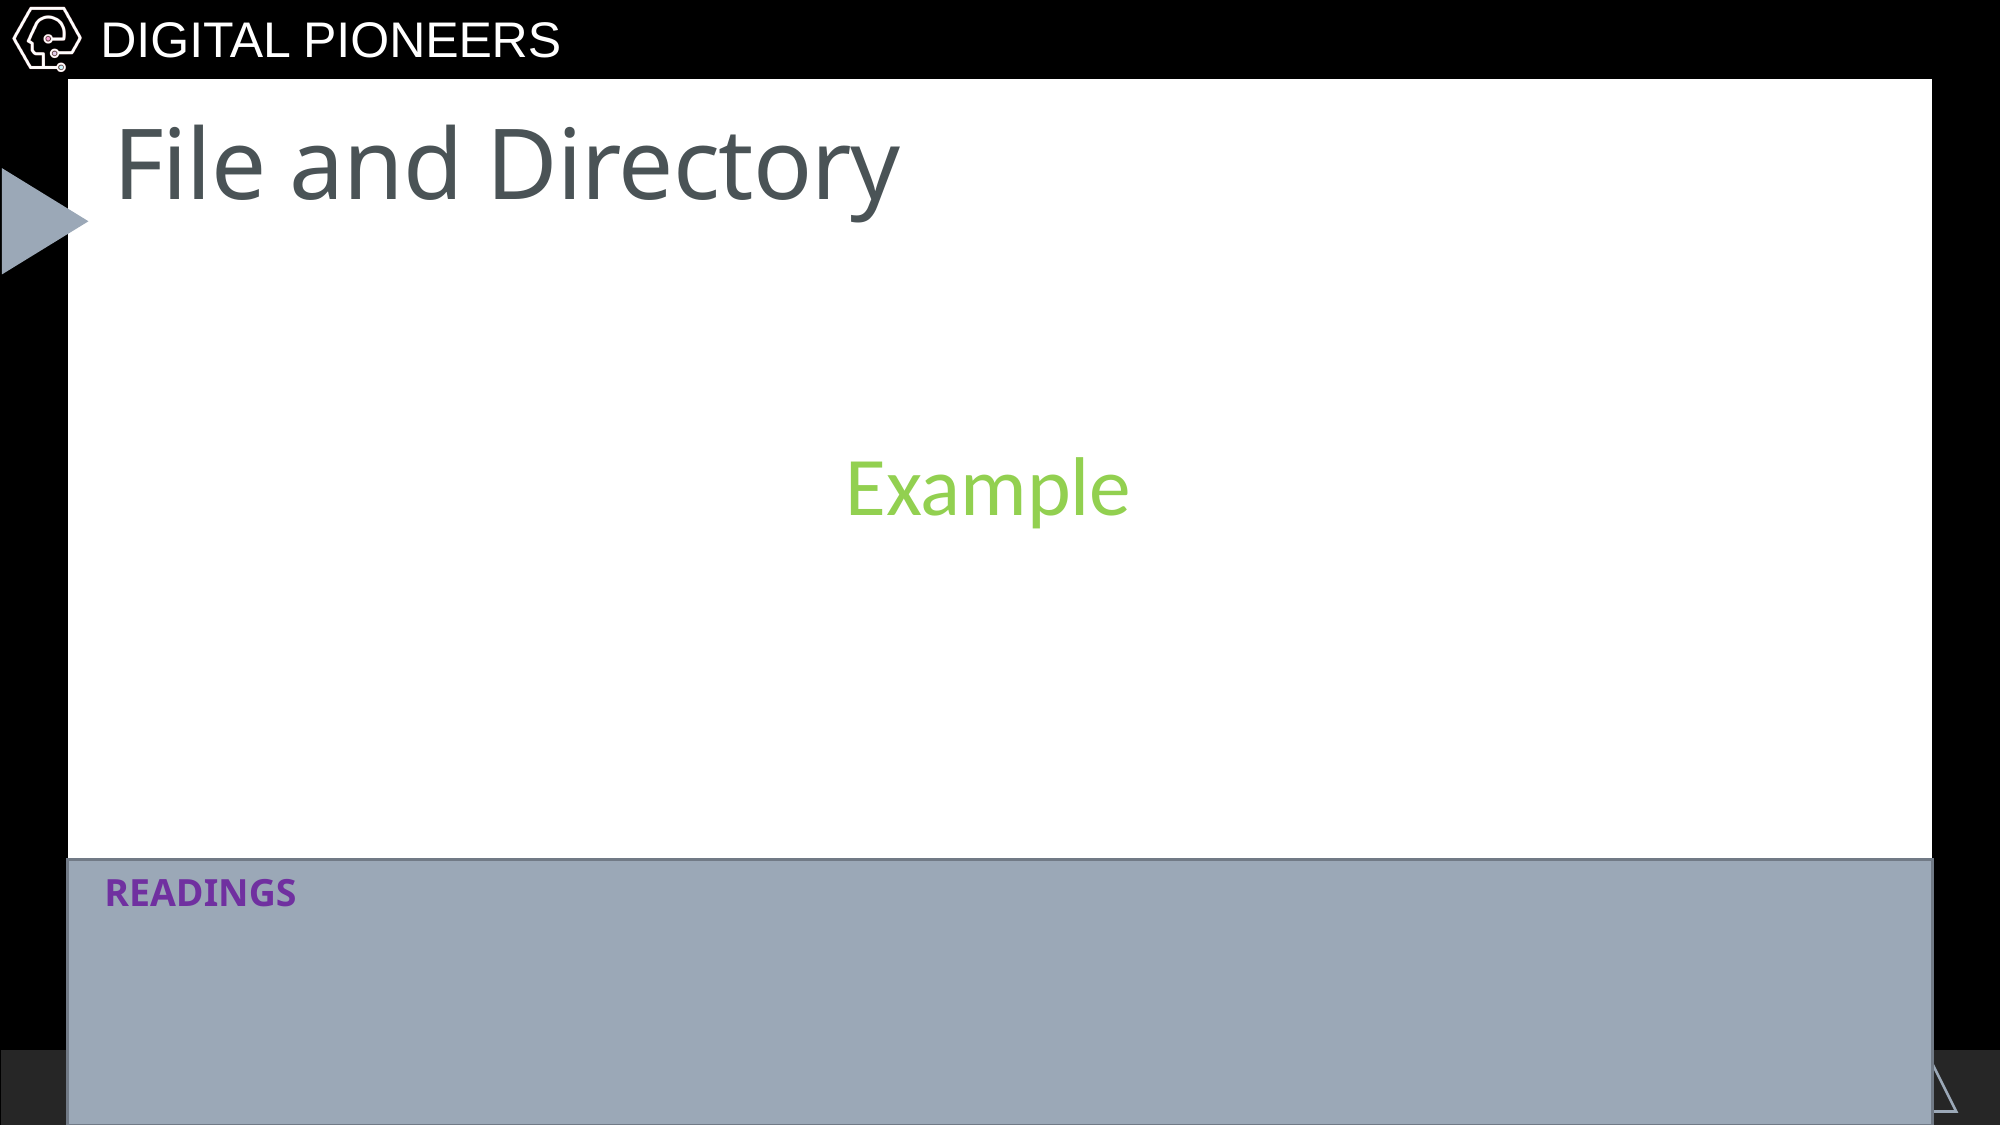

DIGITAL PIONEERS
# File and Directory
Example
READINGS